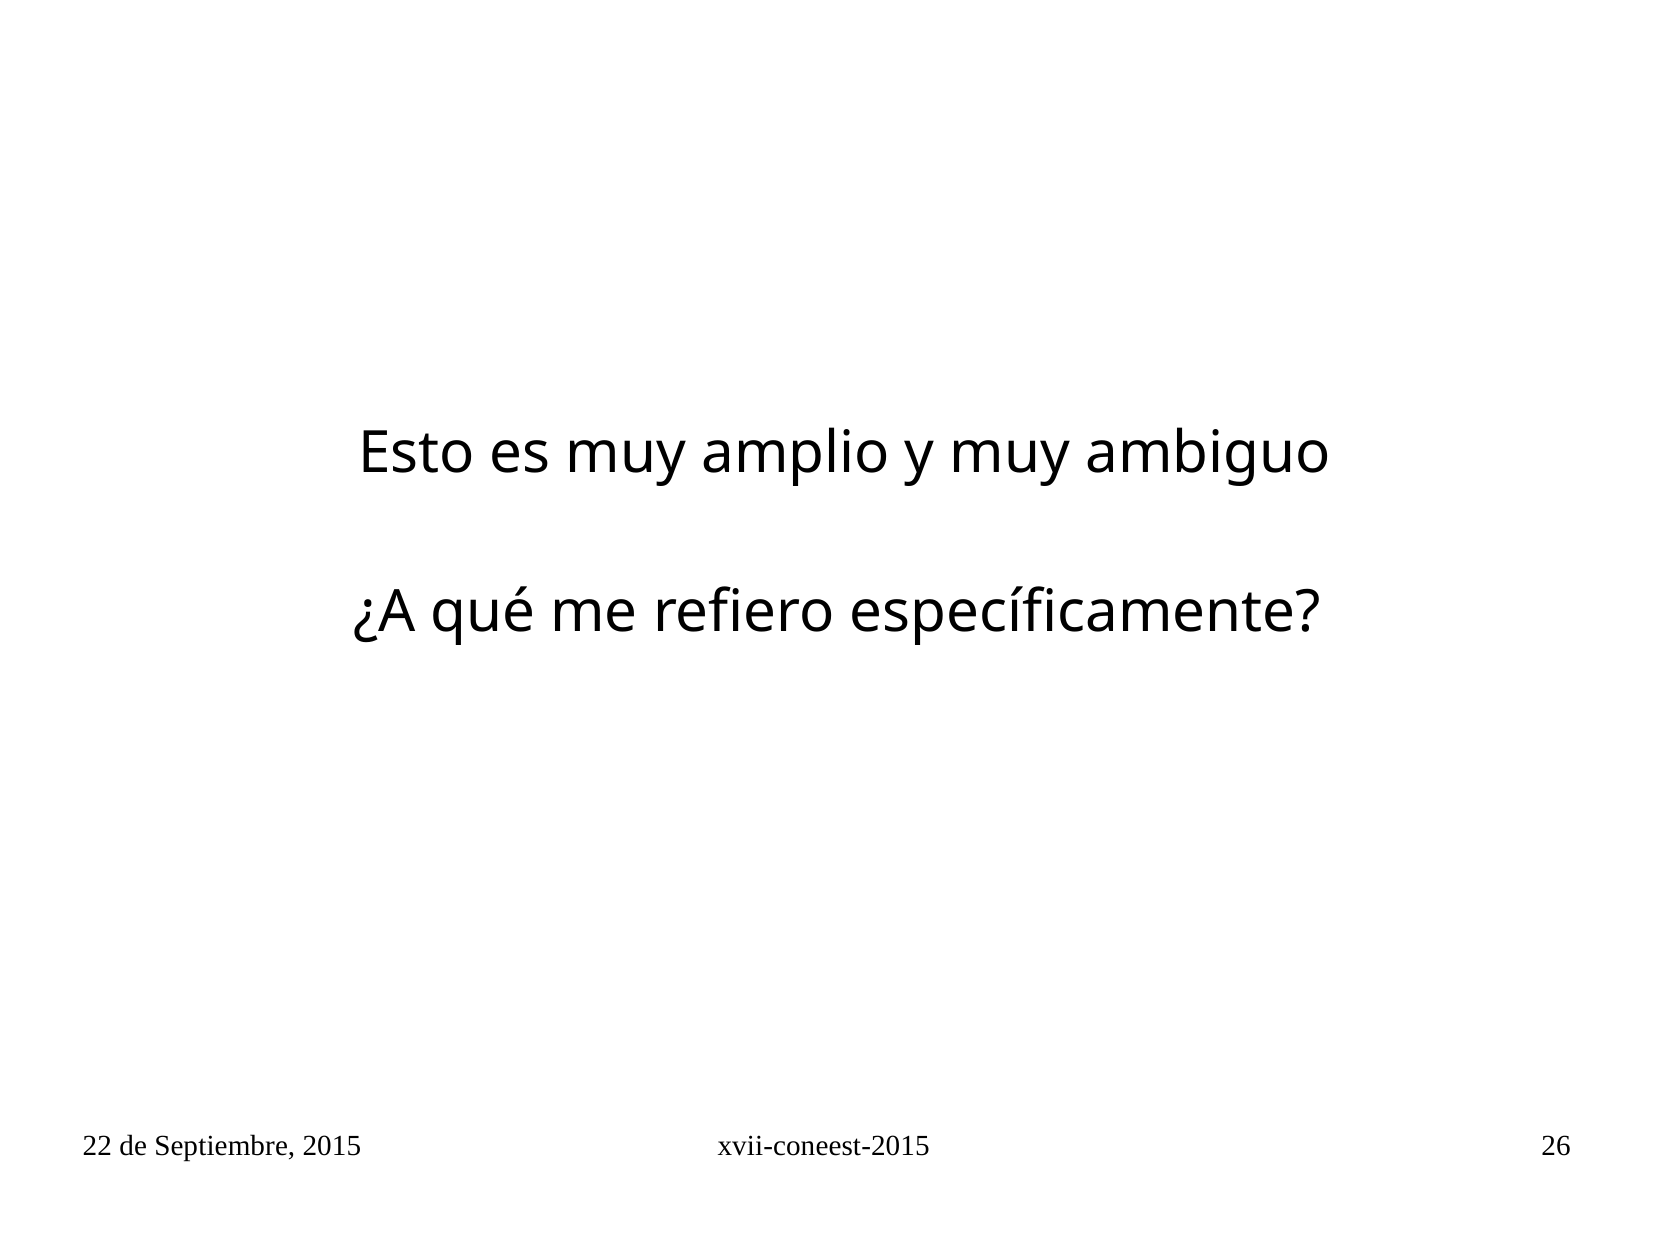

# Esto es muy amplio y muy ambiguo
¿A qué me refiero específicamente?
22 de Septiembre, 2015
xvii-coneest-2015
26